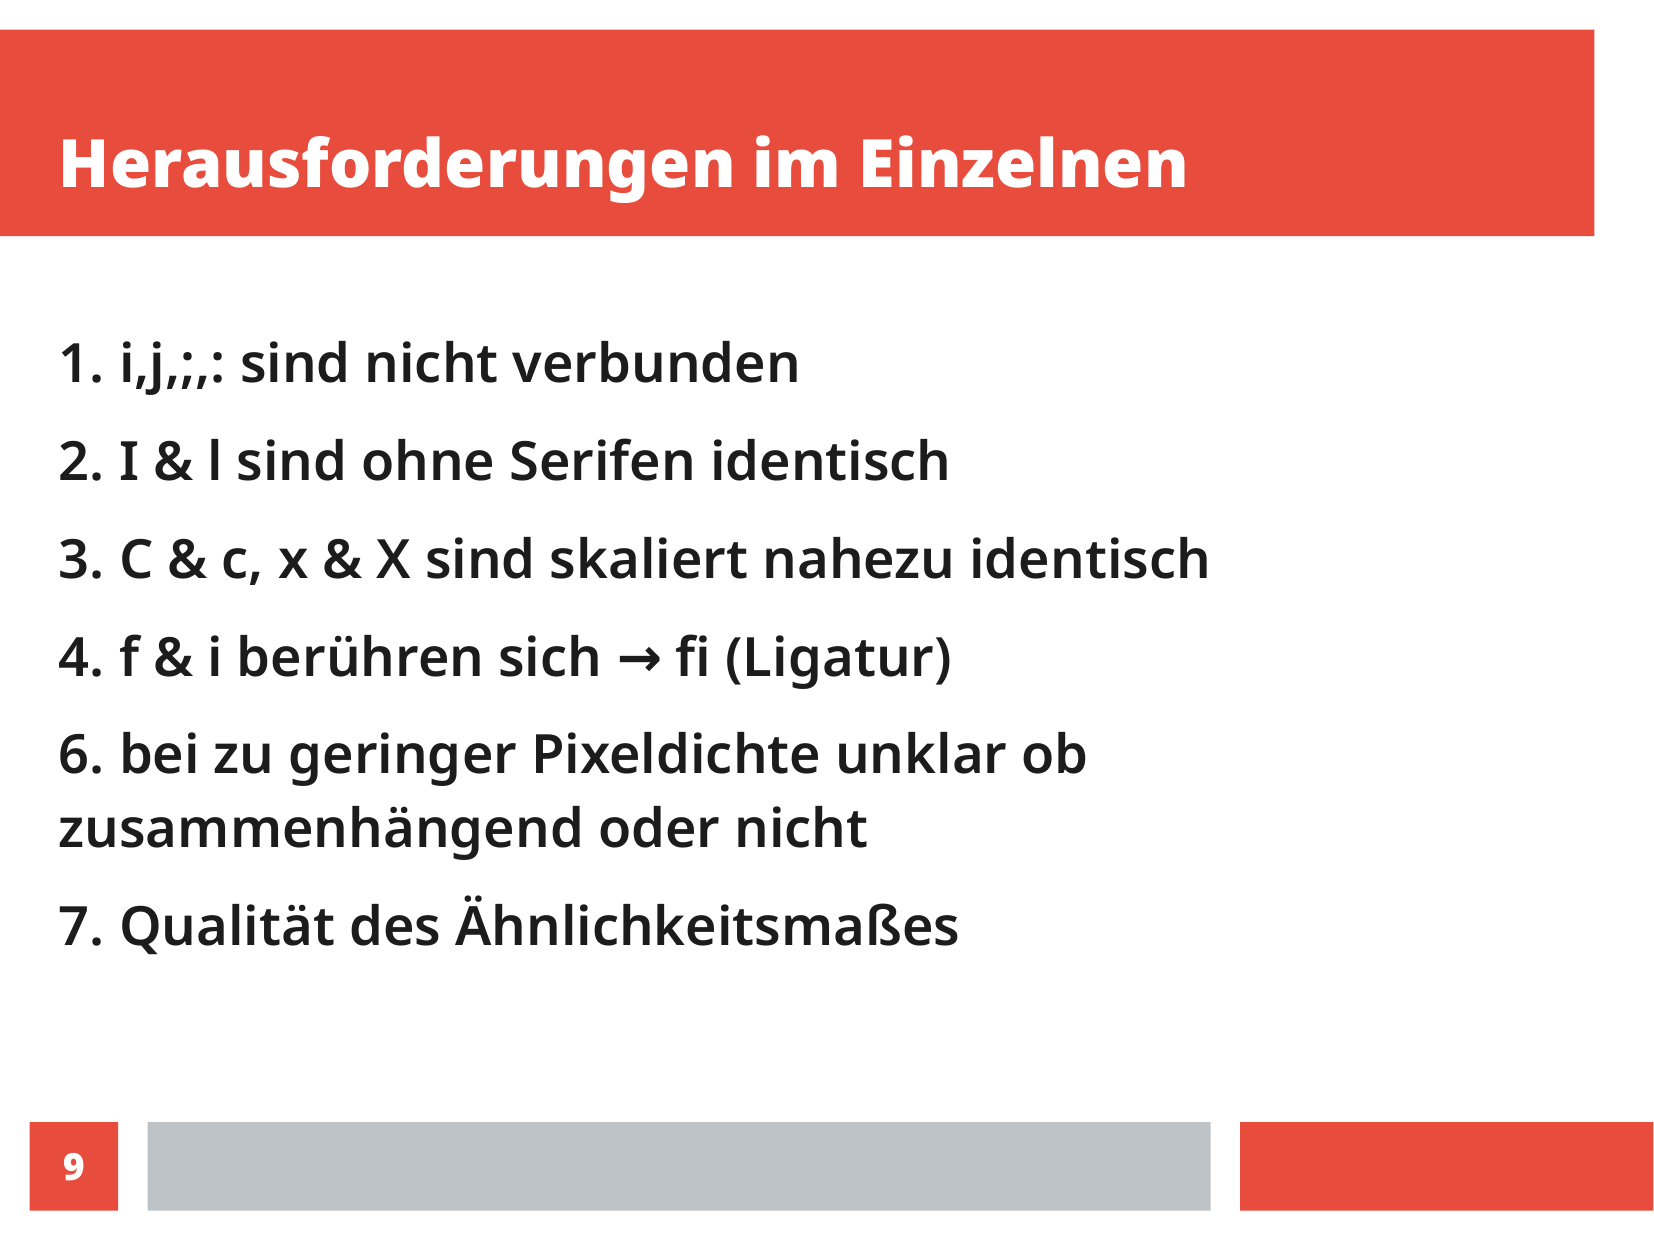

# Herausforderungen im Einzelnen
1. i,j,;,: sind nicht verbunden
2. I & l sind ohne Serifen identisch
3. C & c, x & X sind skaliert nahezu identisch
4. f & i berühren sich → fi (Ligatur)
6. bei zu geringer Pixeldichte unklar ob zusammenhängend oder nicht
7. Qualität des Ähnlichkeitsmaßes
9